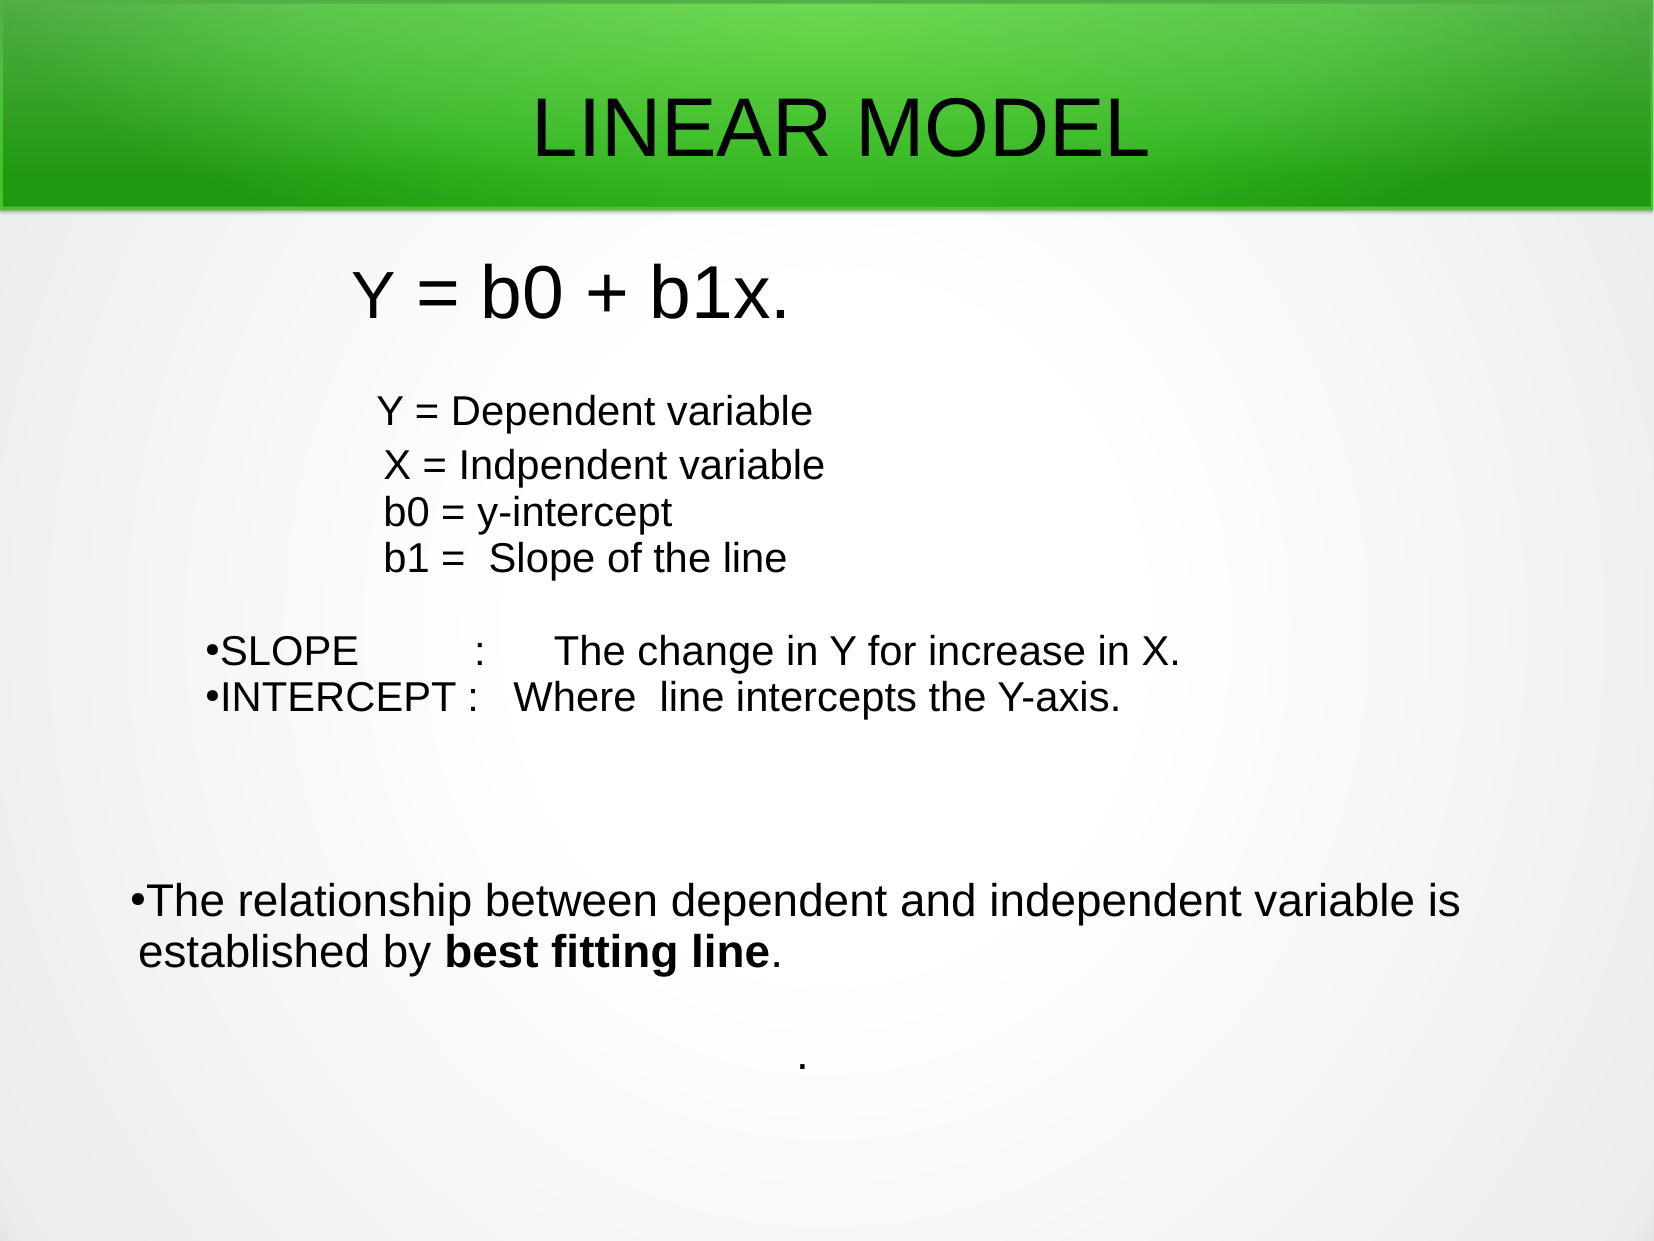

LINEAR MODEL
# Y = b0 + b1x.
 Y = Dependent variable
 X = Indpendent variable
 b0 = y-intercept
 b1 = Slope of the line
SLOPE : The change in Y for increase in X.
INTERCEPT : Where line intercepts the Y-axis.
The relationship between dependent and independent variable is
 established by best fitting line.
.